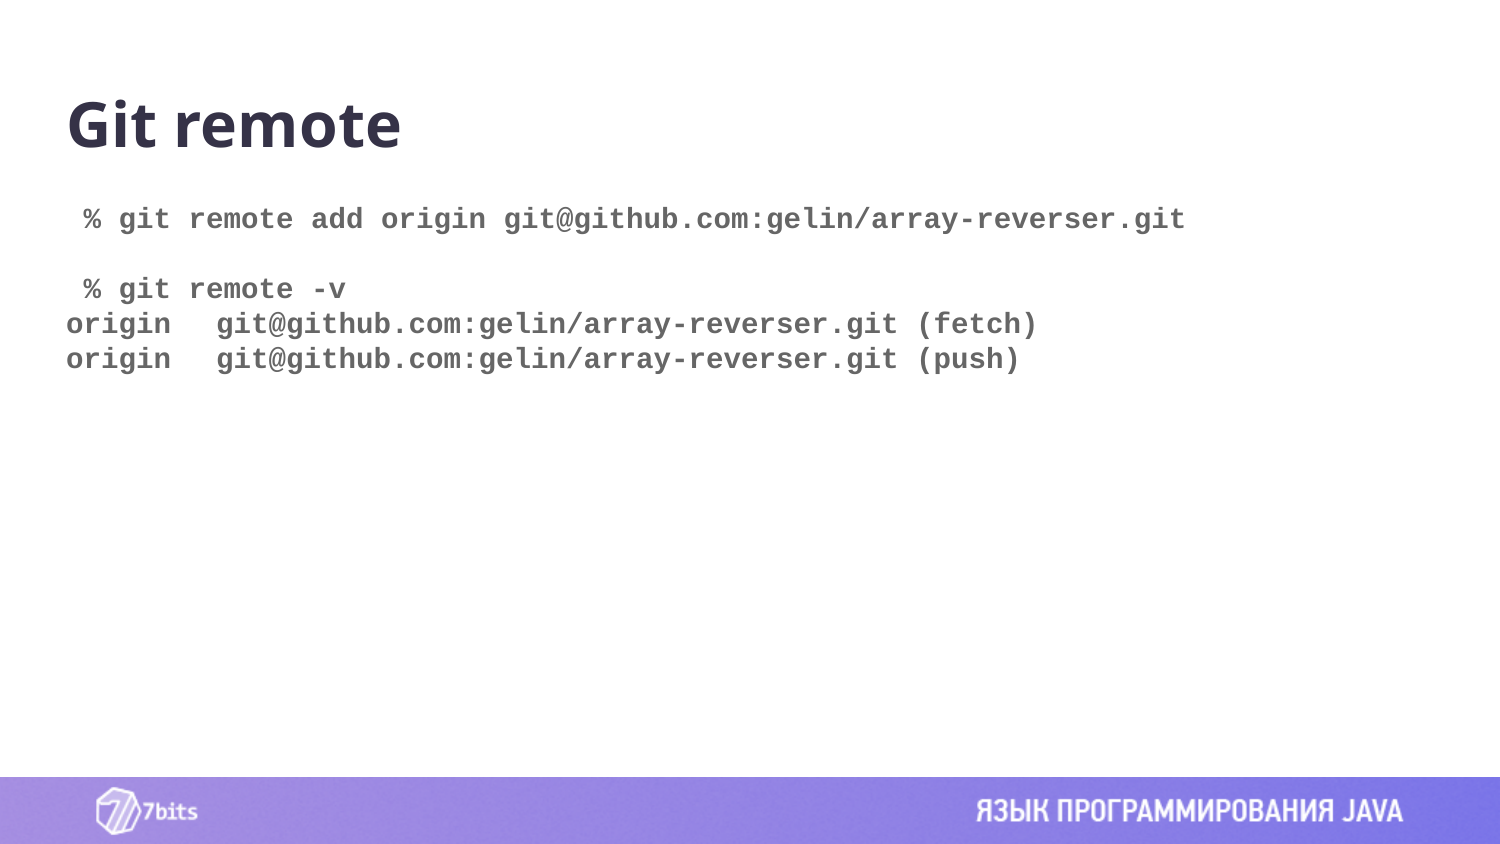

# Git remote
 % git remote add origin git@github.com:gelin/array-reverser.git
 % git remote -v
origin	git@github.com:gelin/array-reverser.git (fetch)
origin	git@github.com:gelin/array-reverser.git (push)